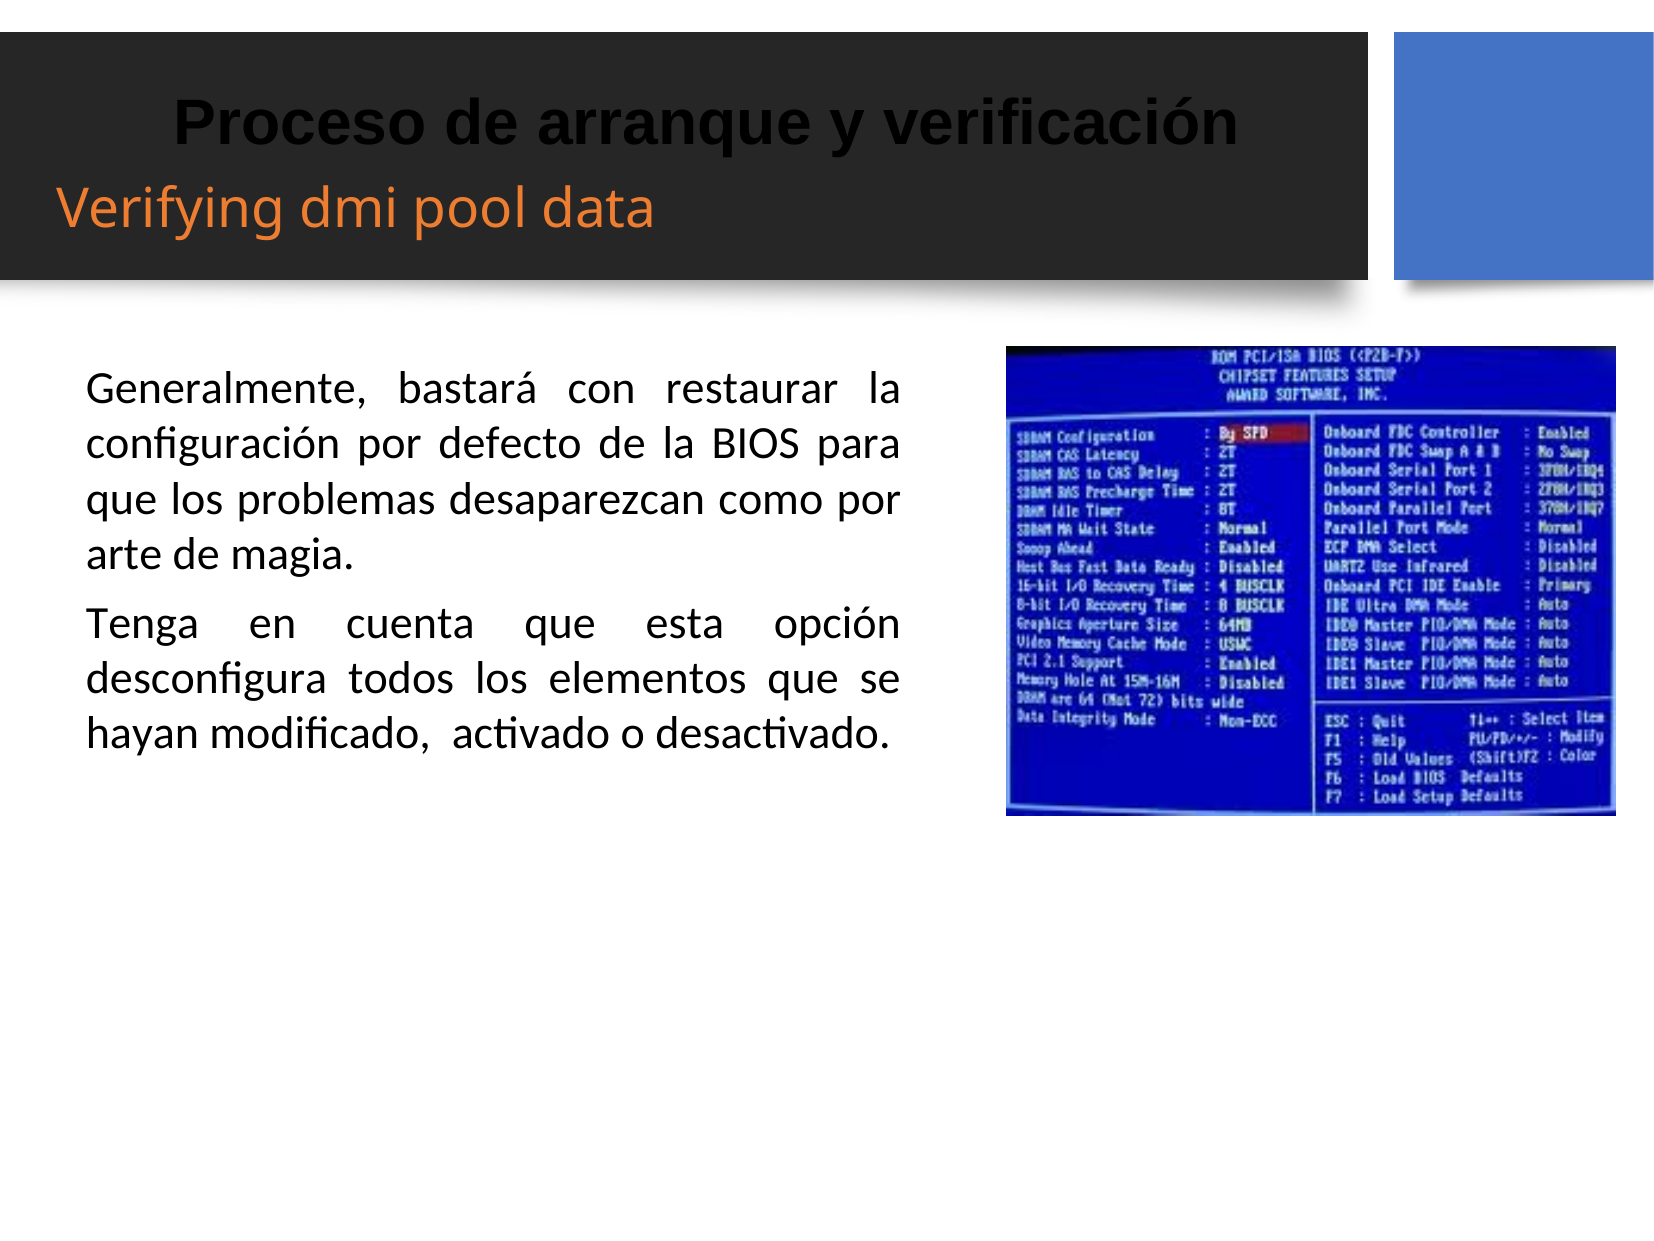

Proceso de arranque y verificación
Verifying dmi pool data
# Generalmente, bastará con restaurar la configuración por defecto de la BIOS para que los problemas desaparezcan como por arte de magia.
Tenga en cuenta que esta opción desconfigura todos los elementos que se hayan modificado, activado o desactivado.